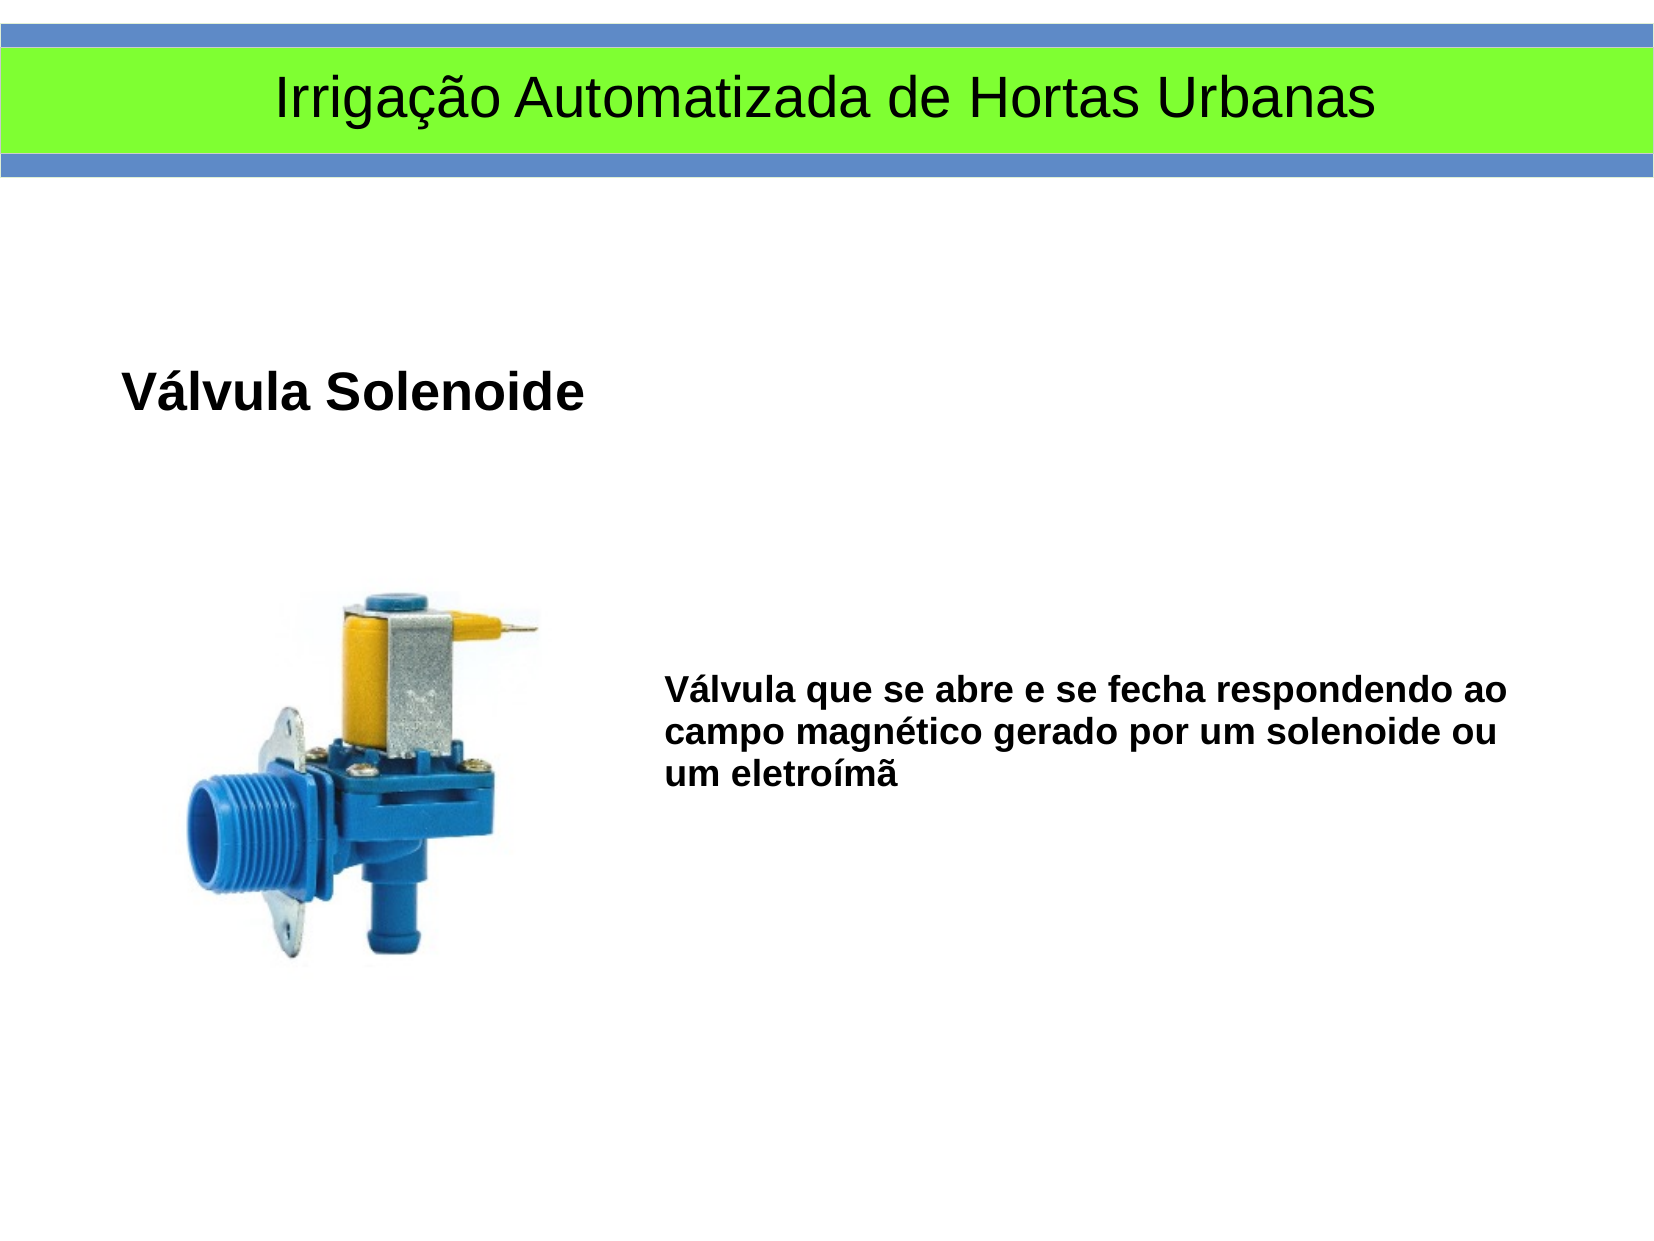

# Irrigação Automatizada de Hortas Urbanas
Válvula Solenoide
Válvula que se abre e se fecha respondendo ao campo magnético gerado por um solenoide ou um eletroímã